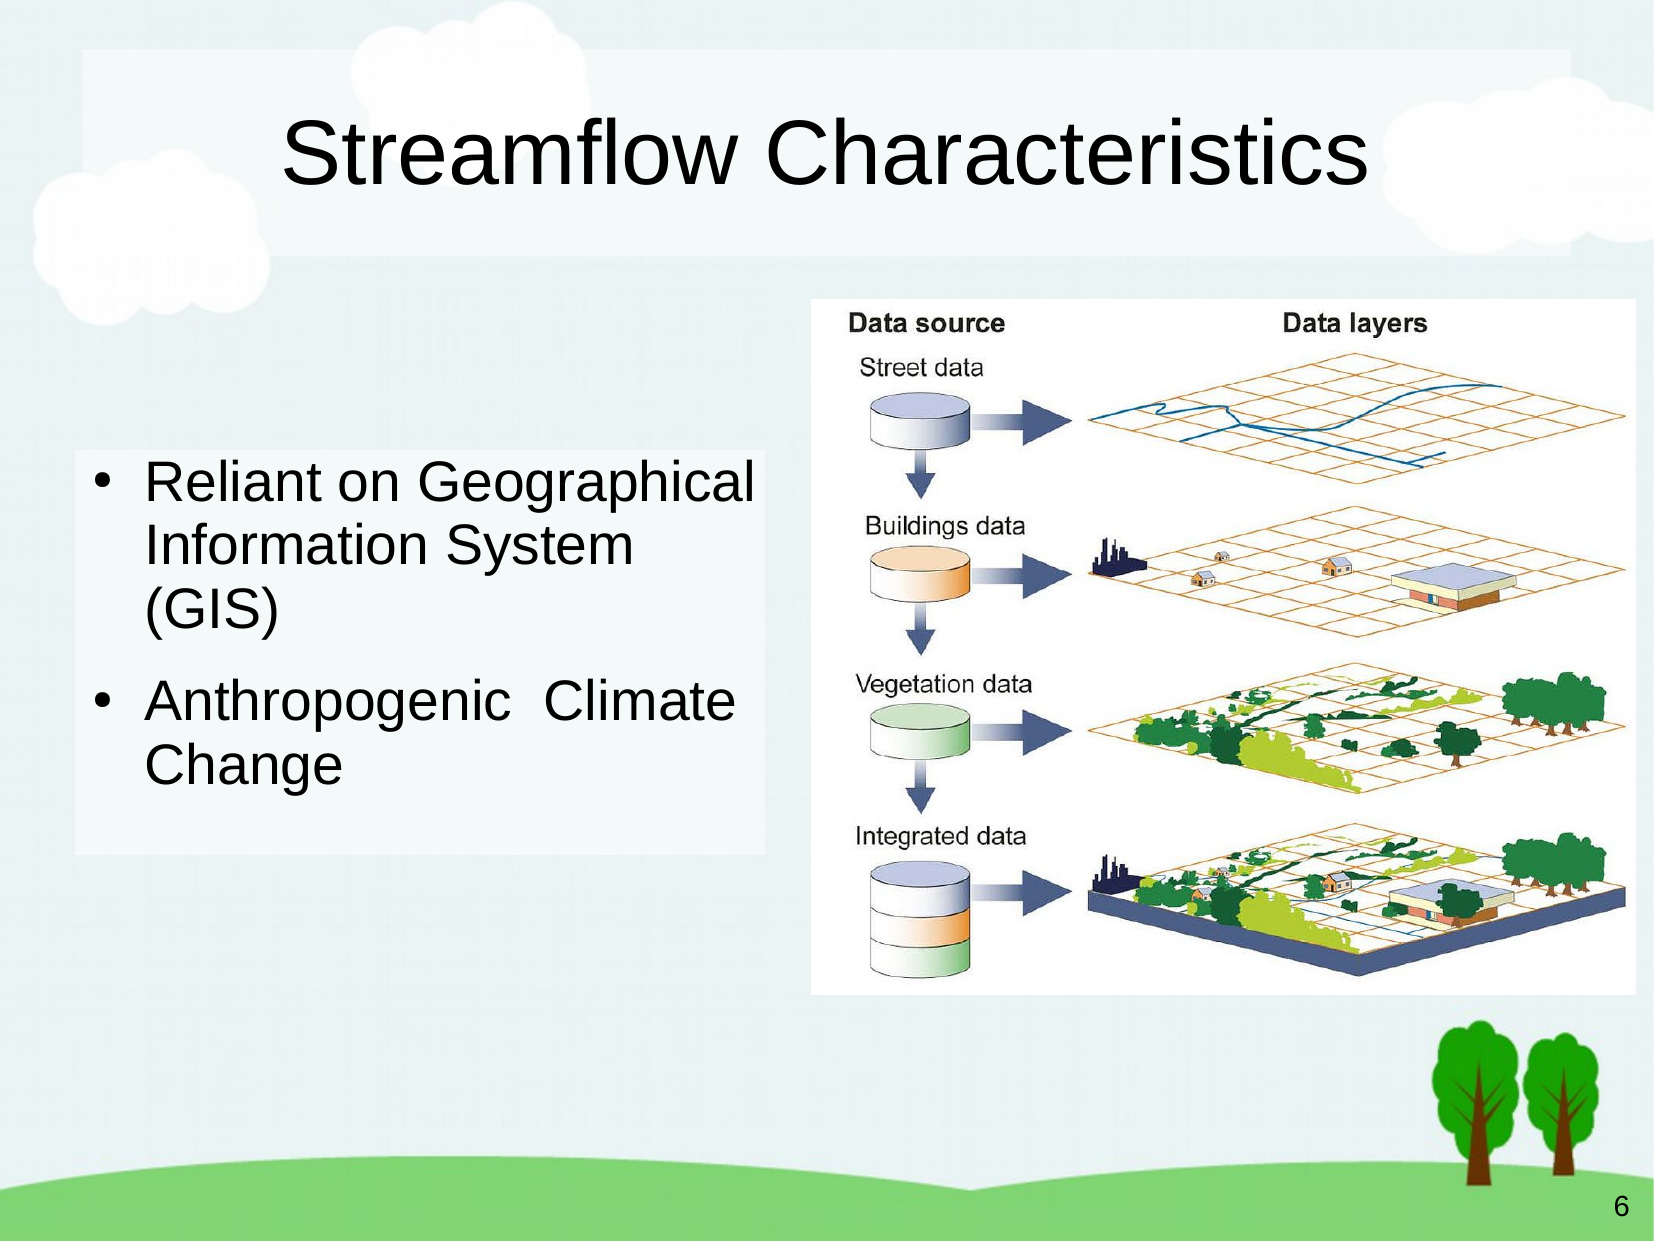

# Streamflow Characteristics
Reliant on Geographical Information System (GIS)
Anthropogenic Climate Change
6